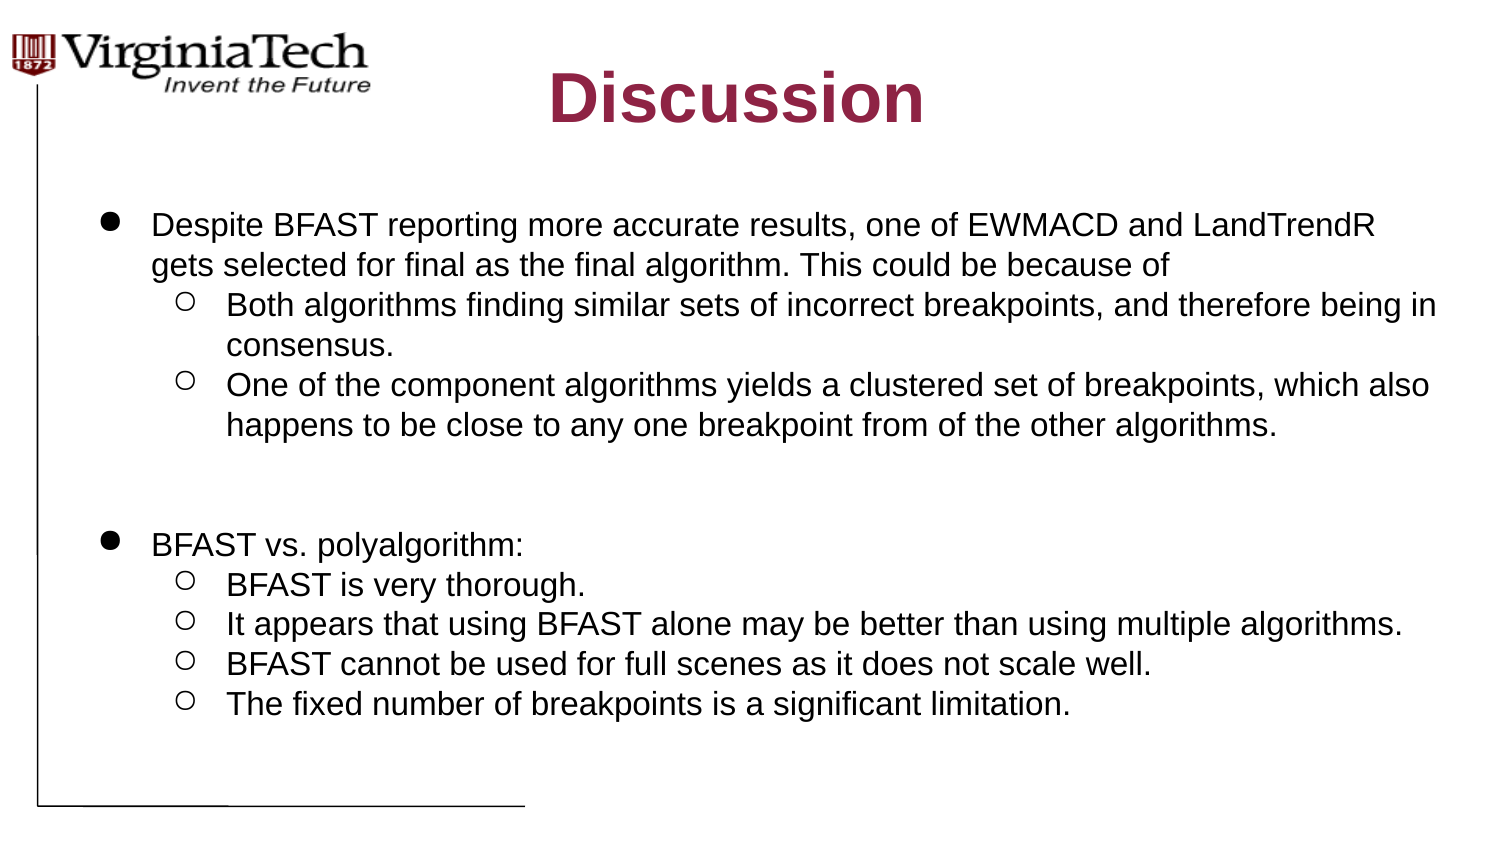

# Discussion
Despite BFAST reporting more accurate results, one of EWMACD and LandTrendR gets selected for final as the final algorithm. This could be because of
Both algorithms finding similar sets of incorrect breakpoints, and therefore being in consensus.
One of the component algorithms yields a clustered set of breakpoints, which also happens to be close to any one breakpoint from of the other algorithms.
BFAST vs. polyalgorithm:
BFAST is very thorough.
It appears that using BFAST alone may be better than using multiple algorithms.
BFAST cannot be used for full scenes as it does not scale well.
The fixed number of breakpoints is a significant limitation.